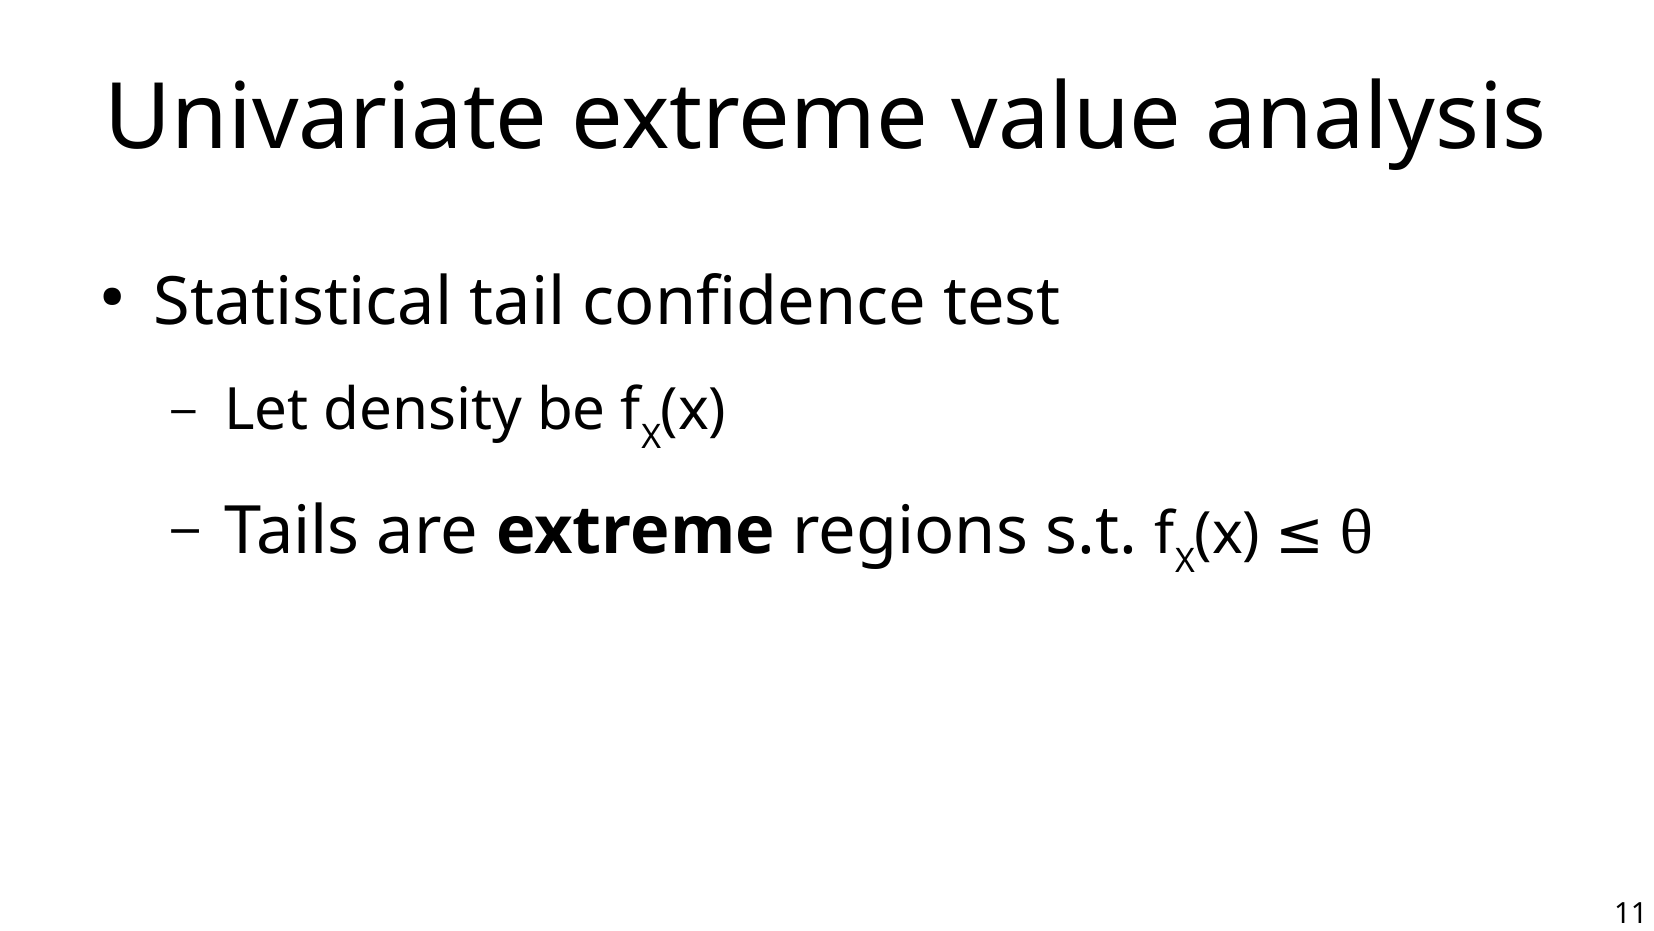

# Univariate extreme value analysis
Statistical tail confidence test
Let density be fX(x)
Tails are extreme regions s.t. fX(x) ≤ θ
11